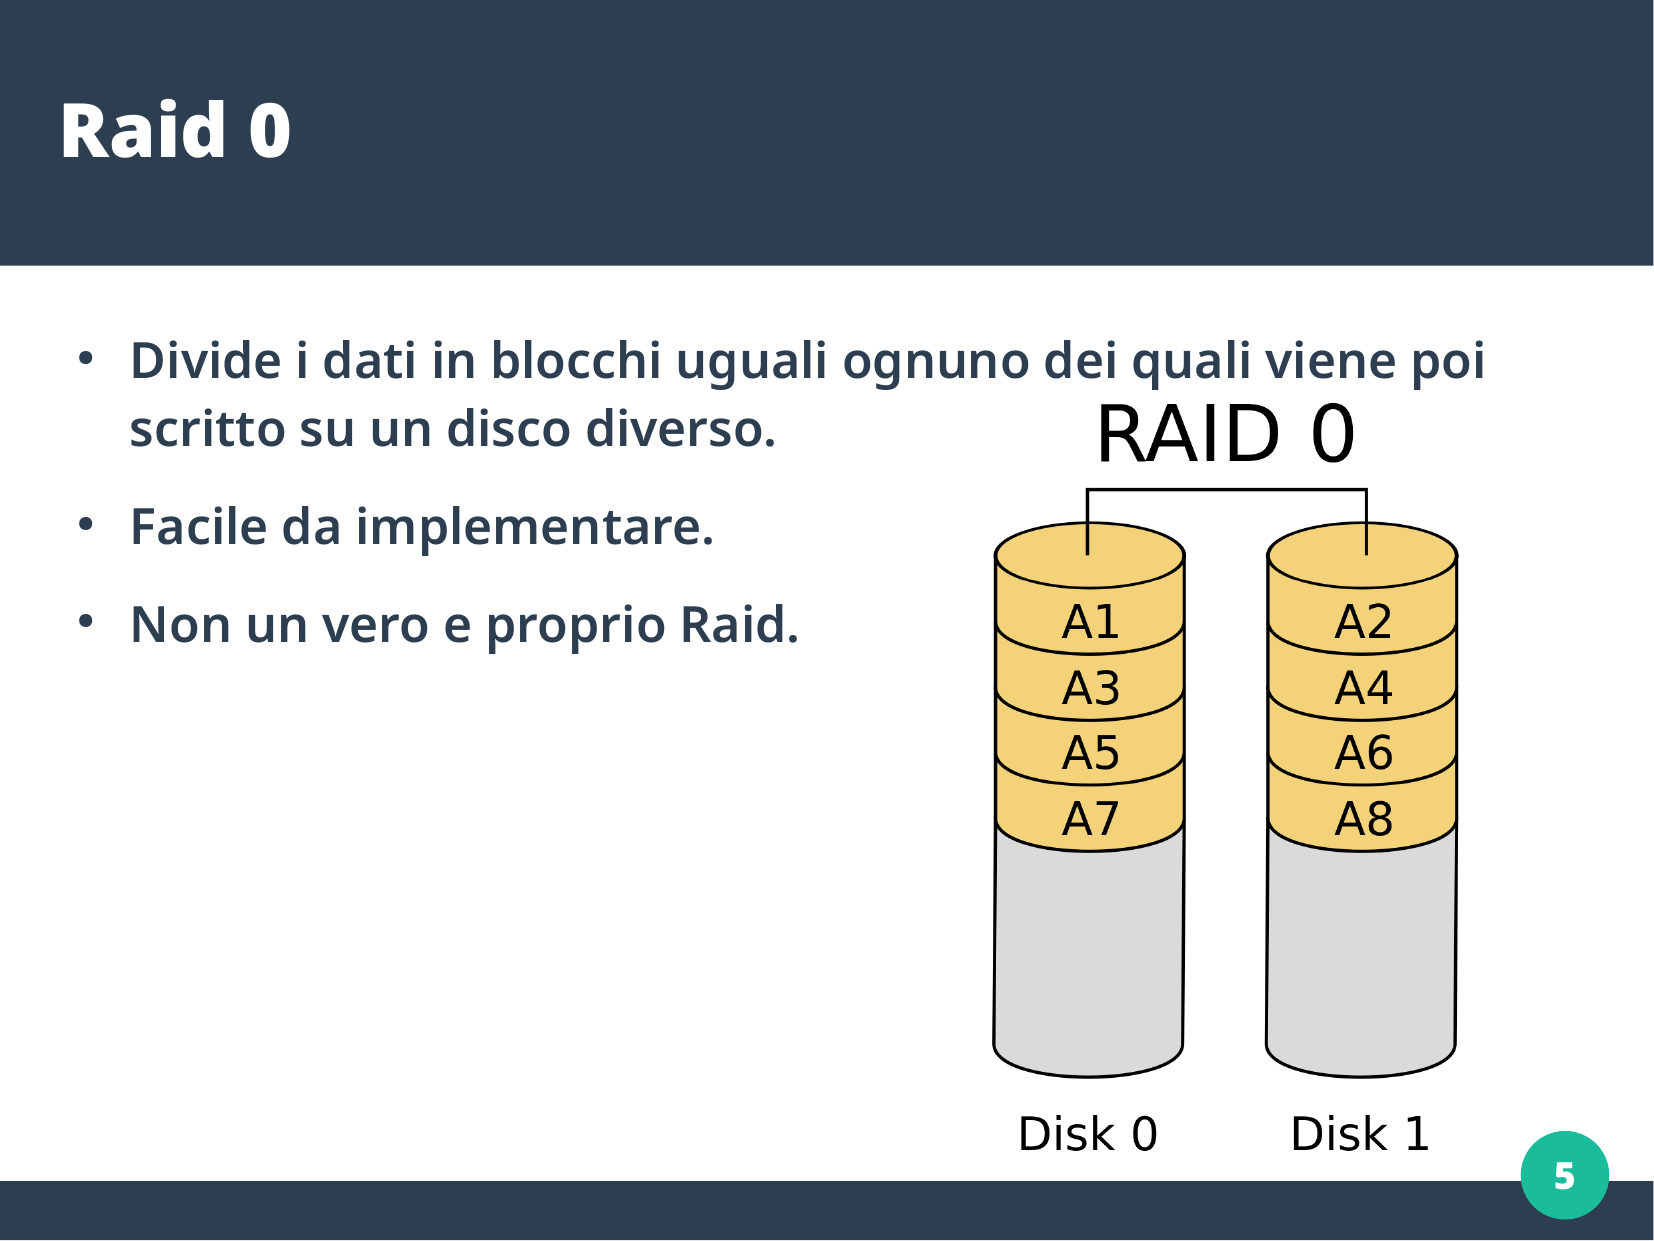

# Raid 0
Divide i dati in blocchi uguali ognuno dei quali viene poi scritto su un disco diverso.
Facile da implementare.
Non un vero e proprio Raid.
5